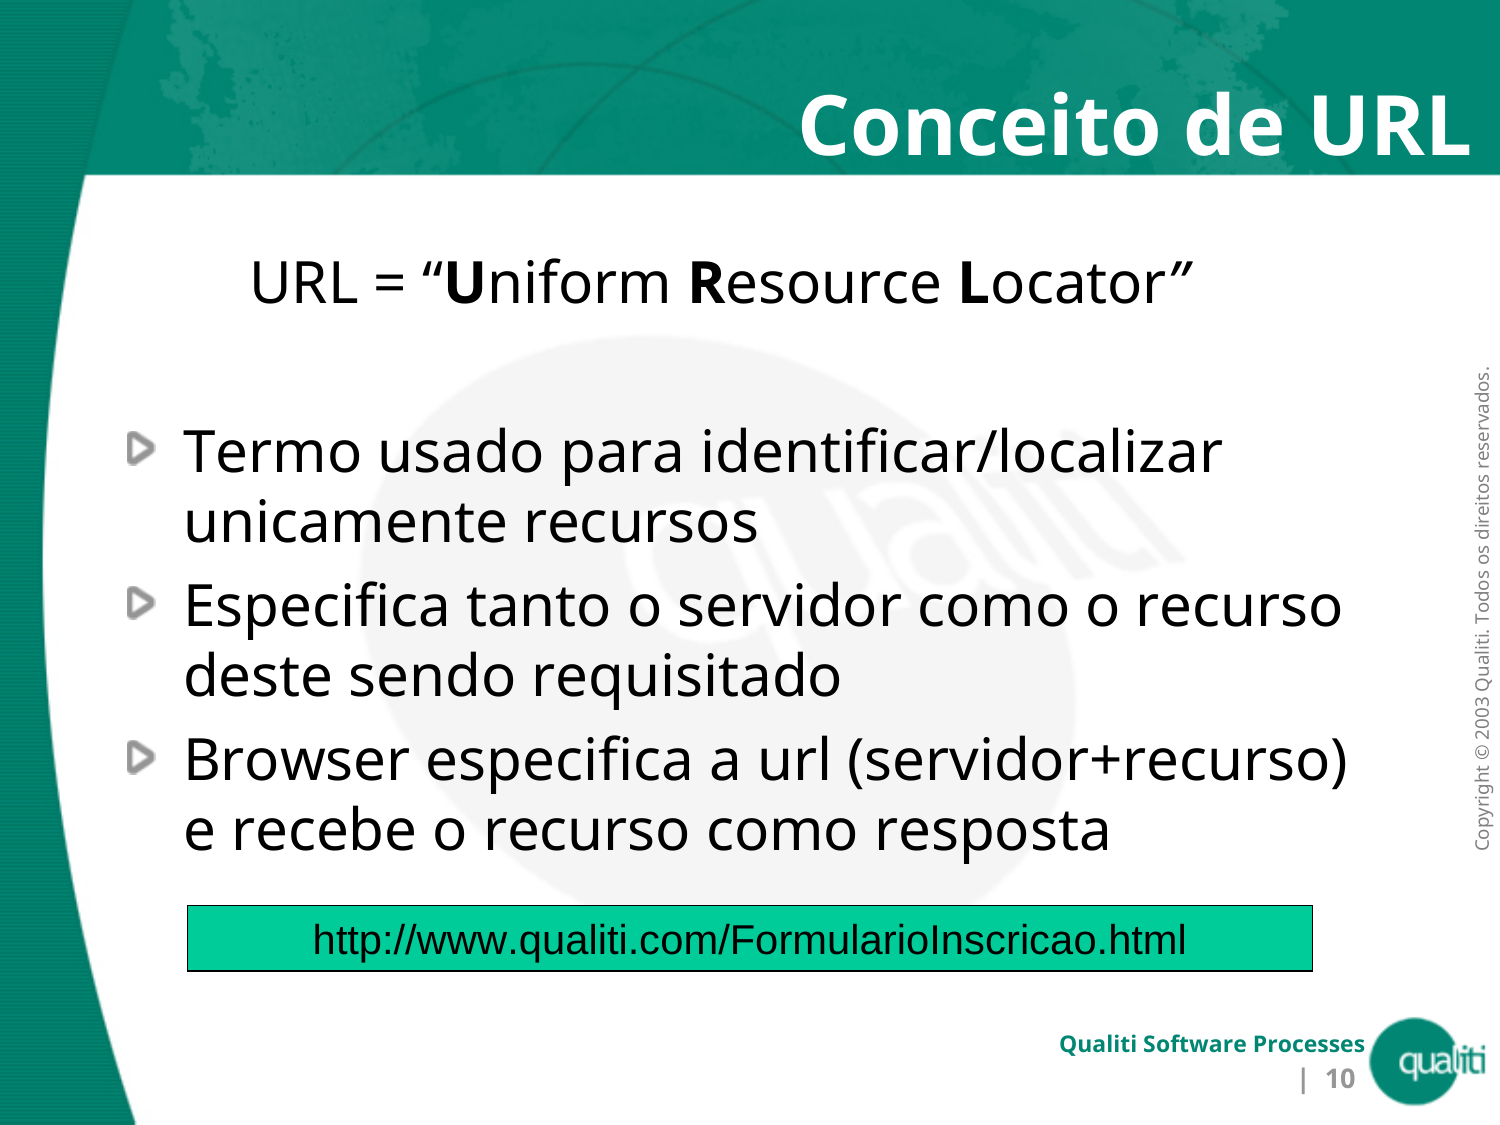

# Conceito de URL
 URL = “Uniform Resource Locator”
Termo usado para identificar/localizar unicamente recursos
Especifica tanto o servidor como o recurso deste sendo requisitado
Browser especifica a url (servidor+recurso) e recebe o recurso como resposta
http://www.qualiti.com/FormularioInscricao.html